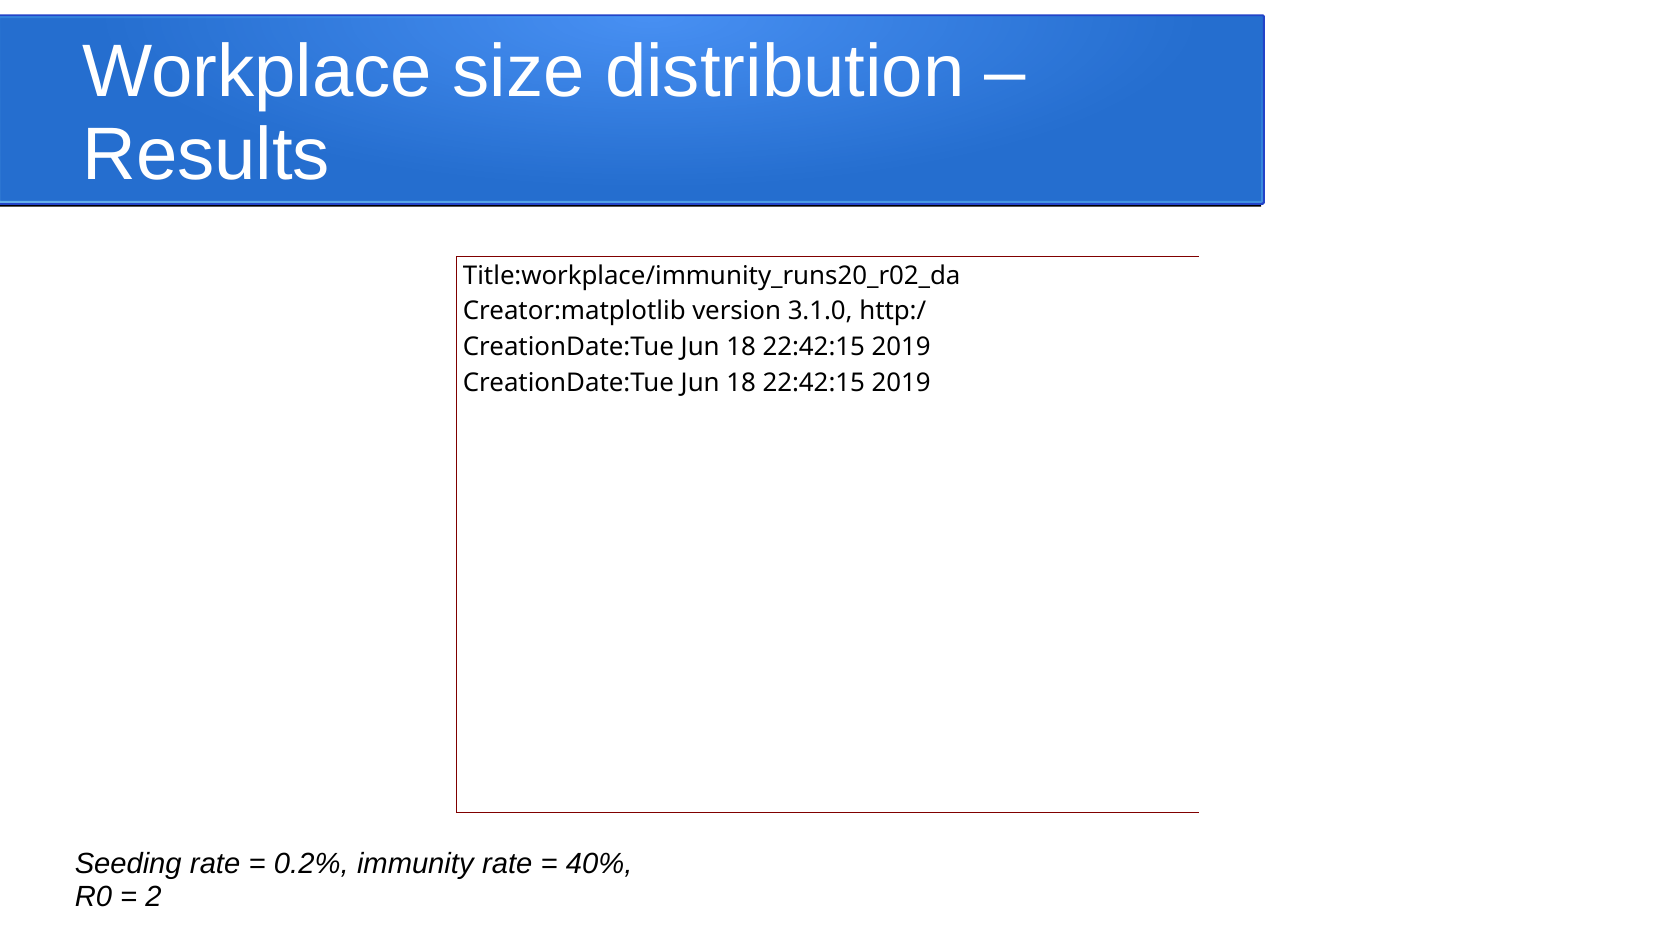

# Workplace size distribution – Results
Seeding rate = 0.2%, immunity rate = 40%, R0 = 2